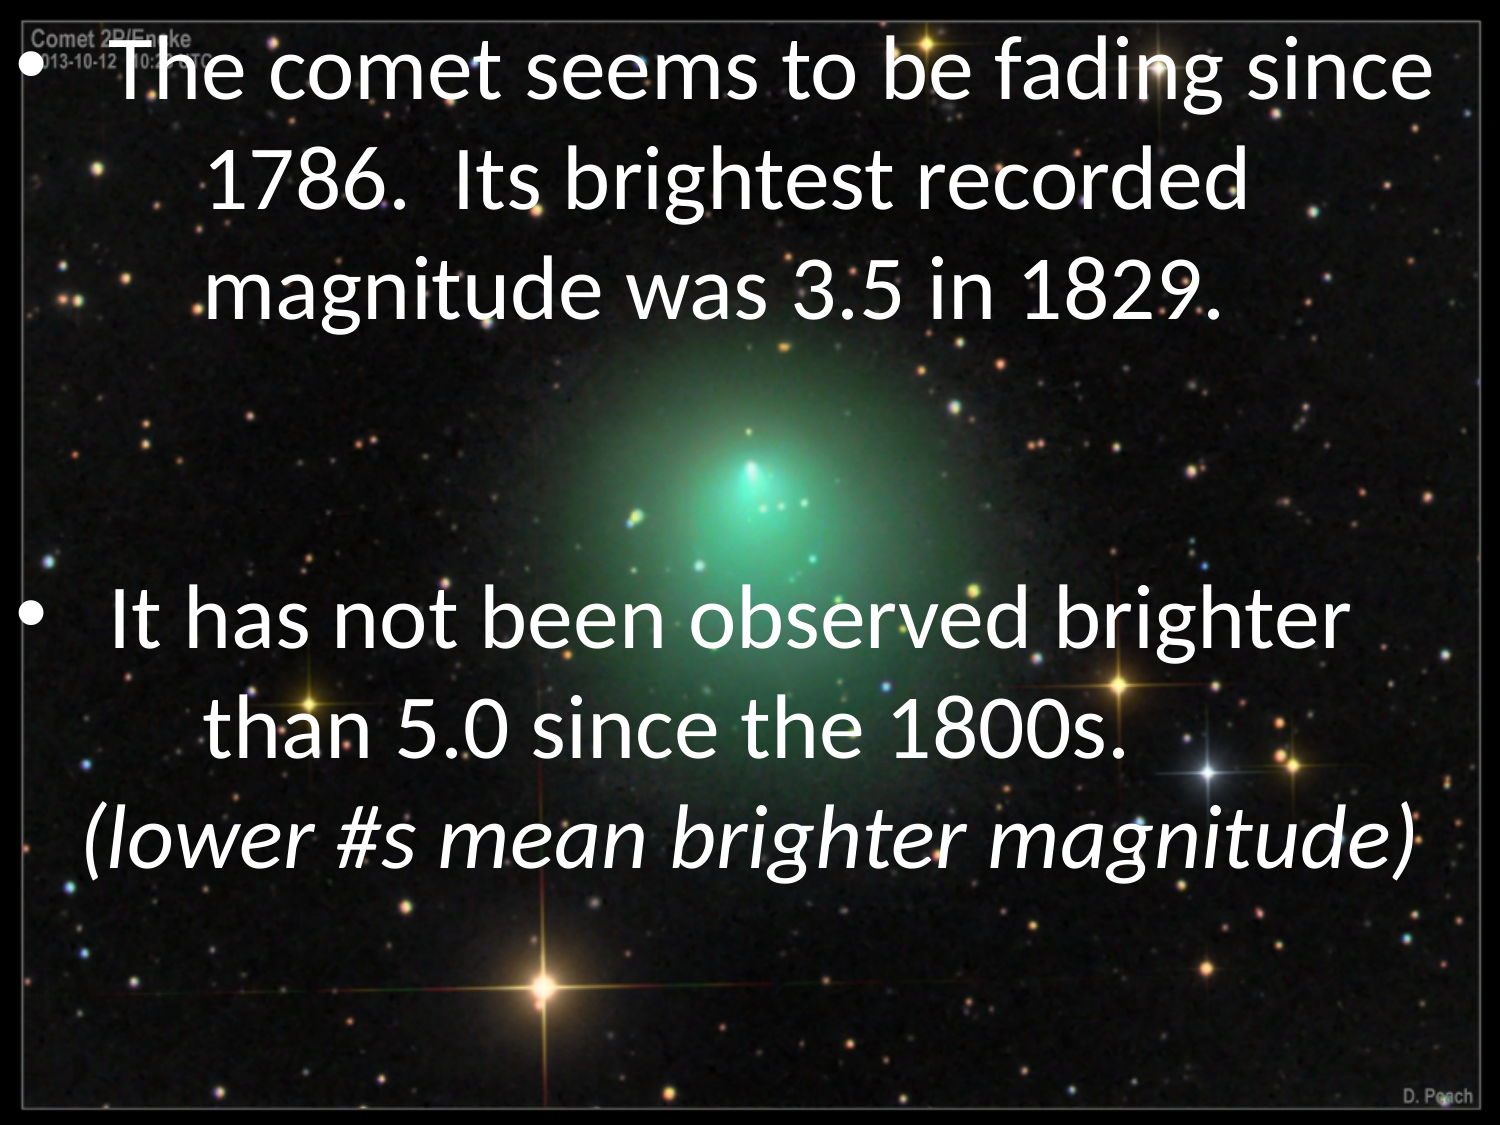

The comet seems to be fading since 1786. Its brightest recorded magnitude was 3.5 in 1829.
It has not been observed brighter than 5.0 since the 1800s.
(lower #s mean brighter magnitude)